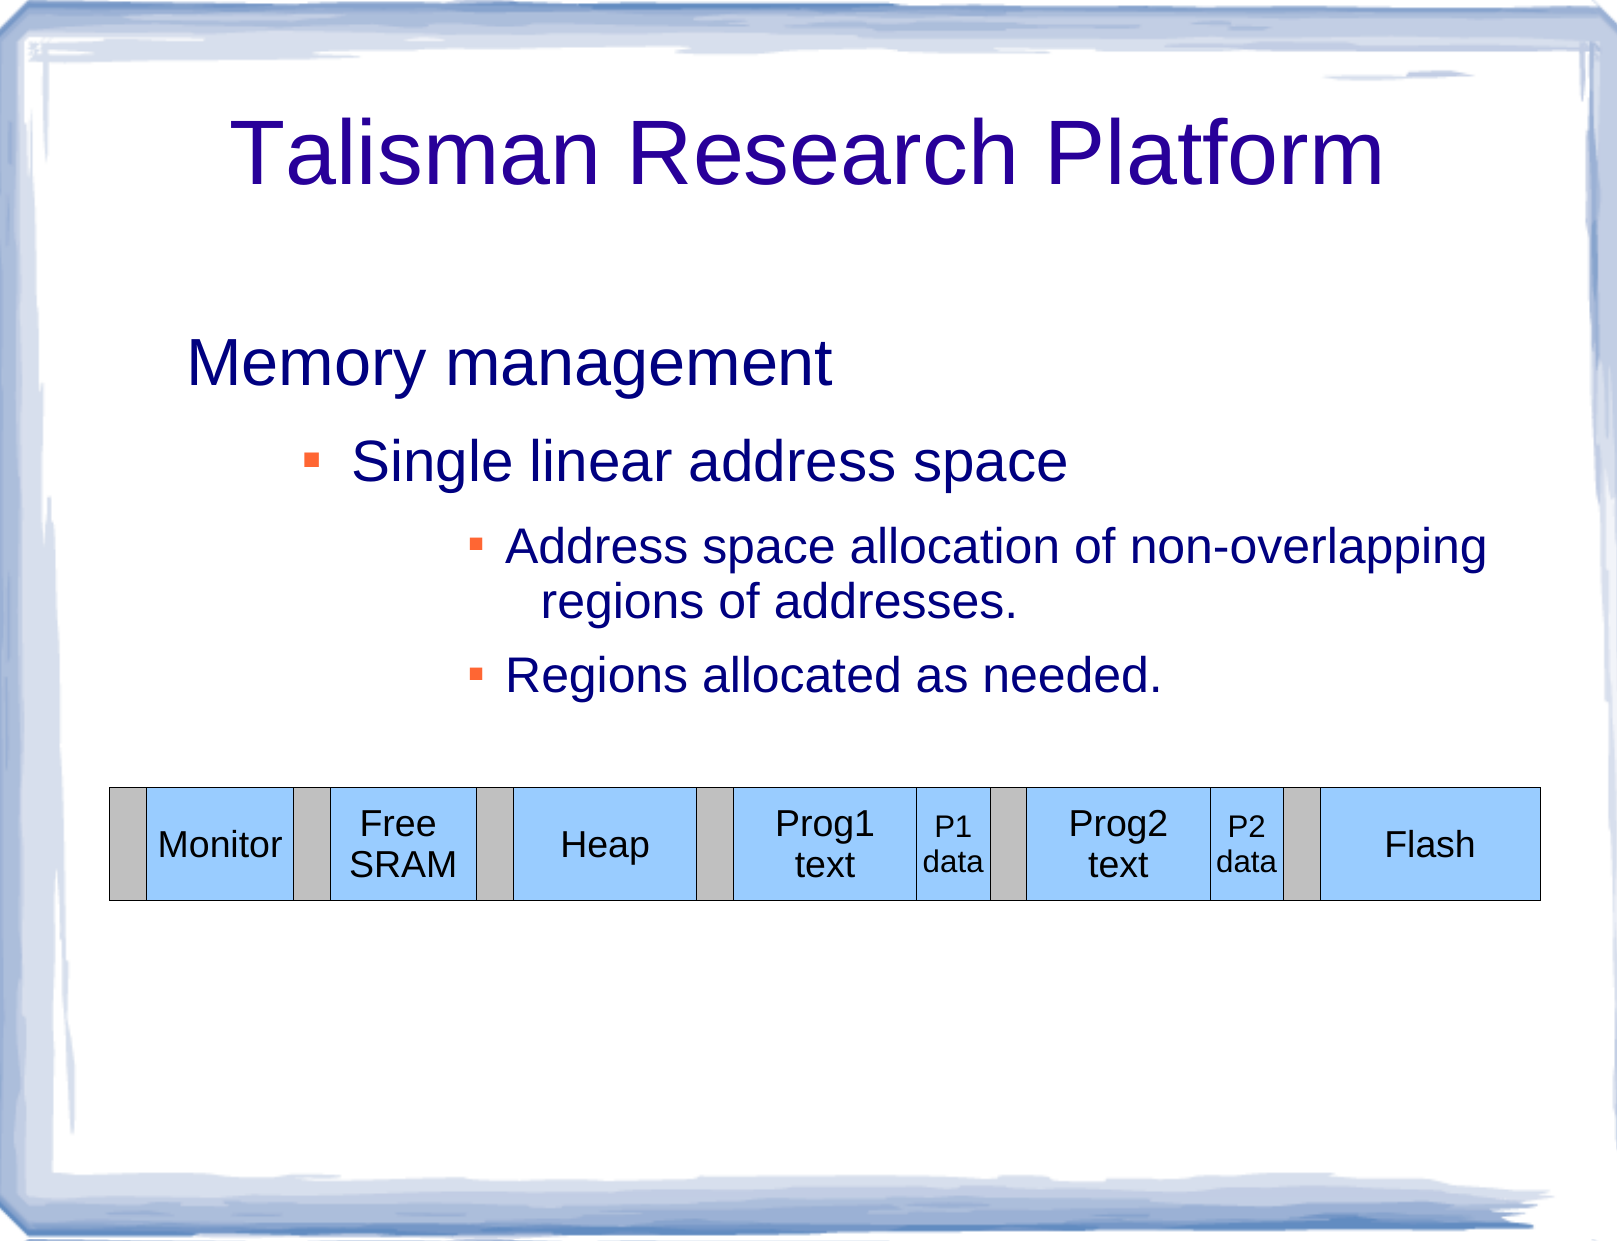

# Talisman Research Platform
Memory management
Single linear address space
Address space allocation of non-overlapping regions of addresses.
Regions allocated as needed.
Monitor
Free
SRAM
Heap
Prog1
text
P1
data
Prog2
text
P2
data
Flash